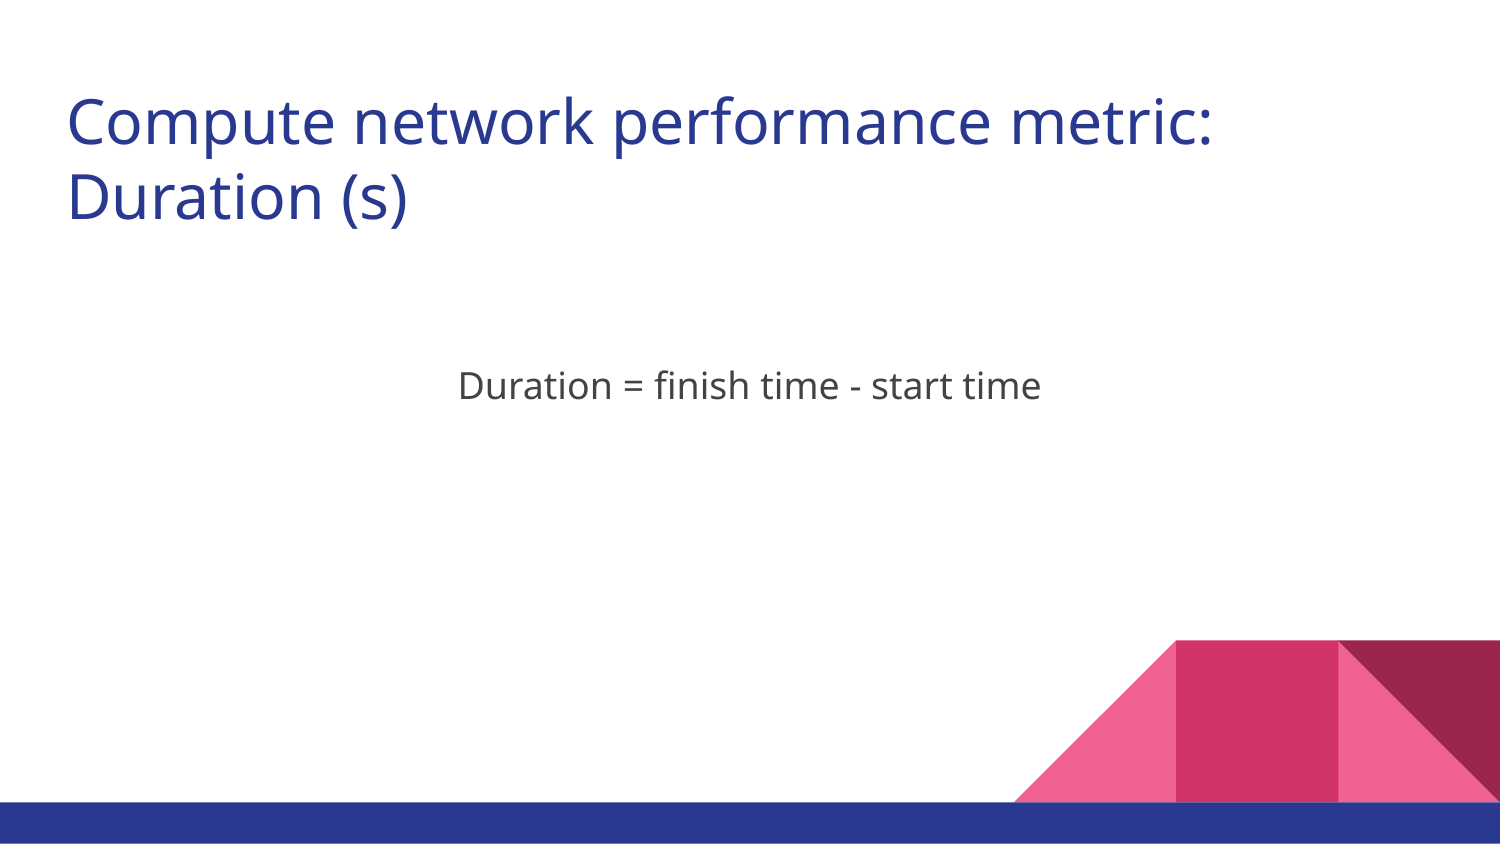

# Compute network performance metric: Duration (s)
Duration = finish time - start time